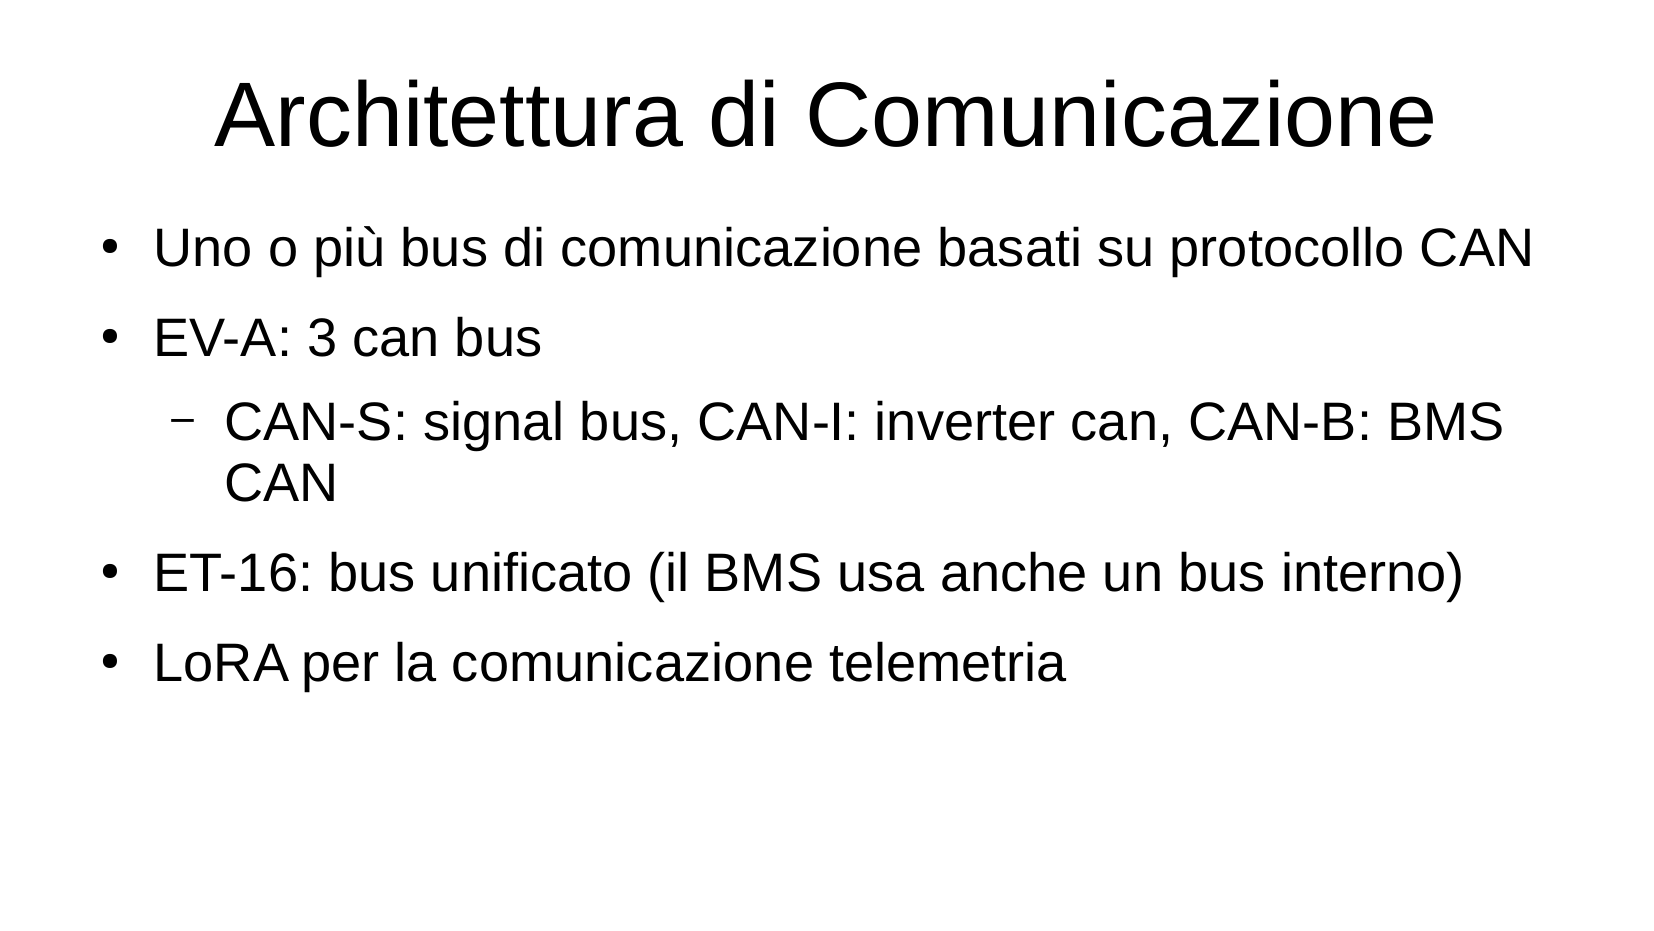

# Architettura di Comunicazione
Uno o più bus di comunicazione basati su protocollo CAN
EV-A: 3 can bus
CAN-S: signal bus, CAN-I: inverter can, CAN-B: BMS CAN
ET-16: bus unificato (il BMS usa anche un bus interno)
LoRA per la comunicazione telemetria